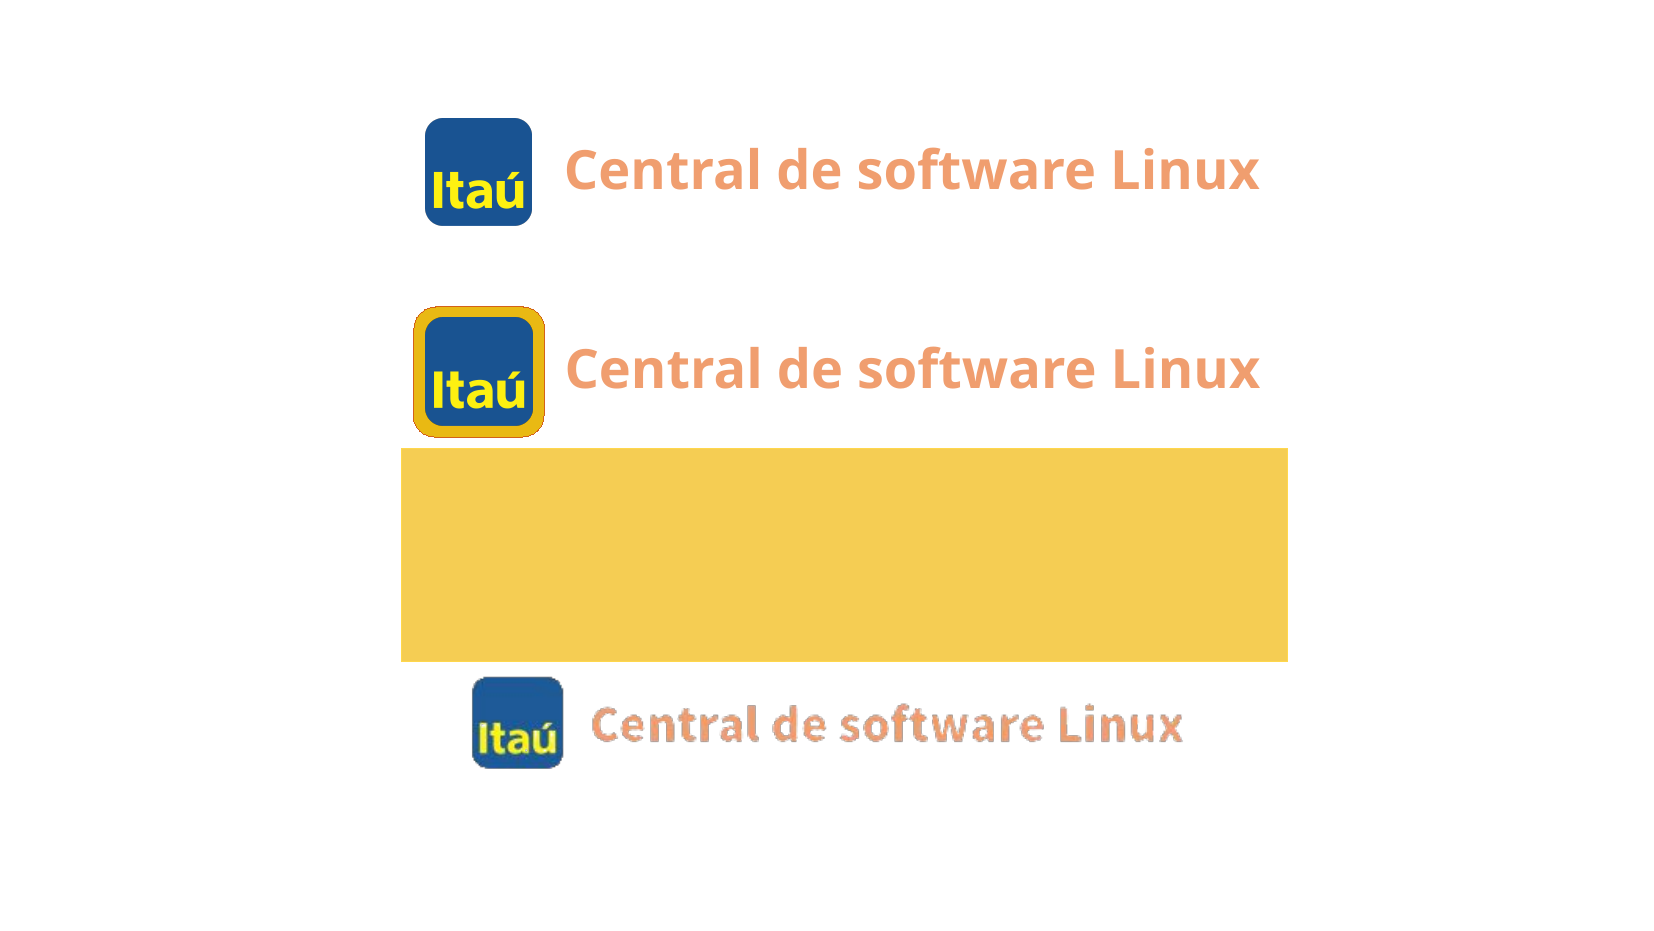

Central de software Linux
Central de software Linux